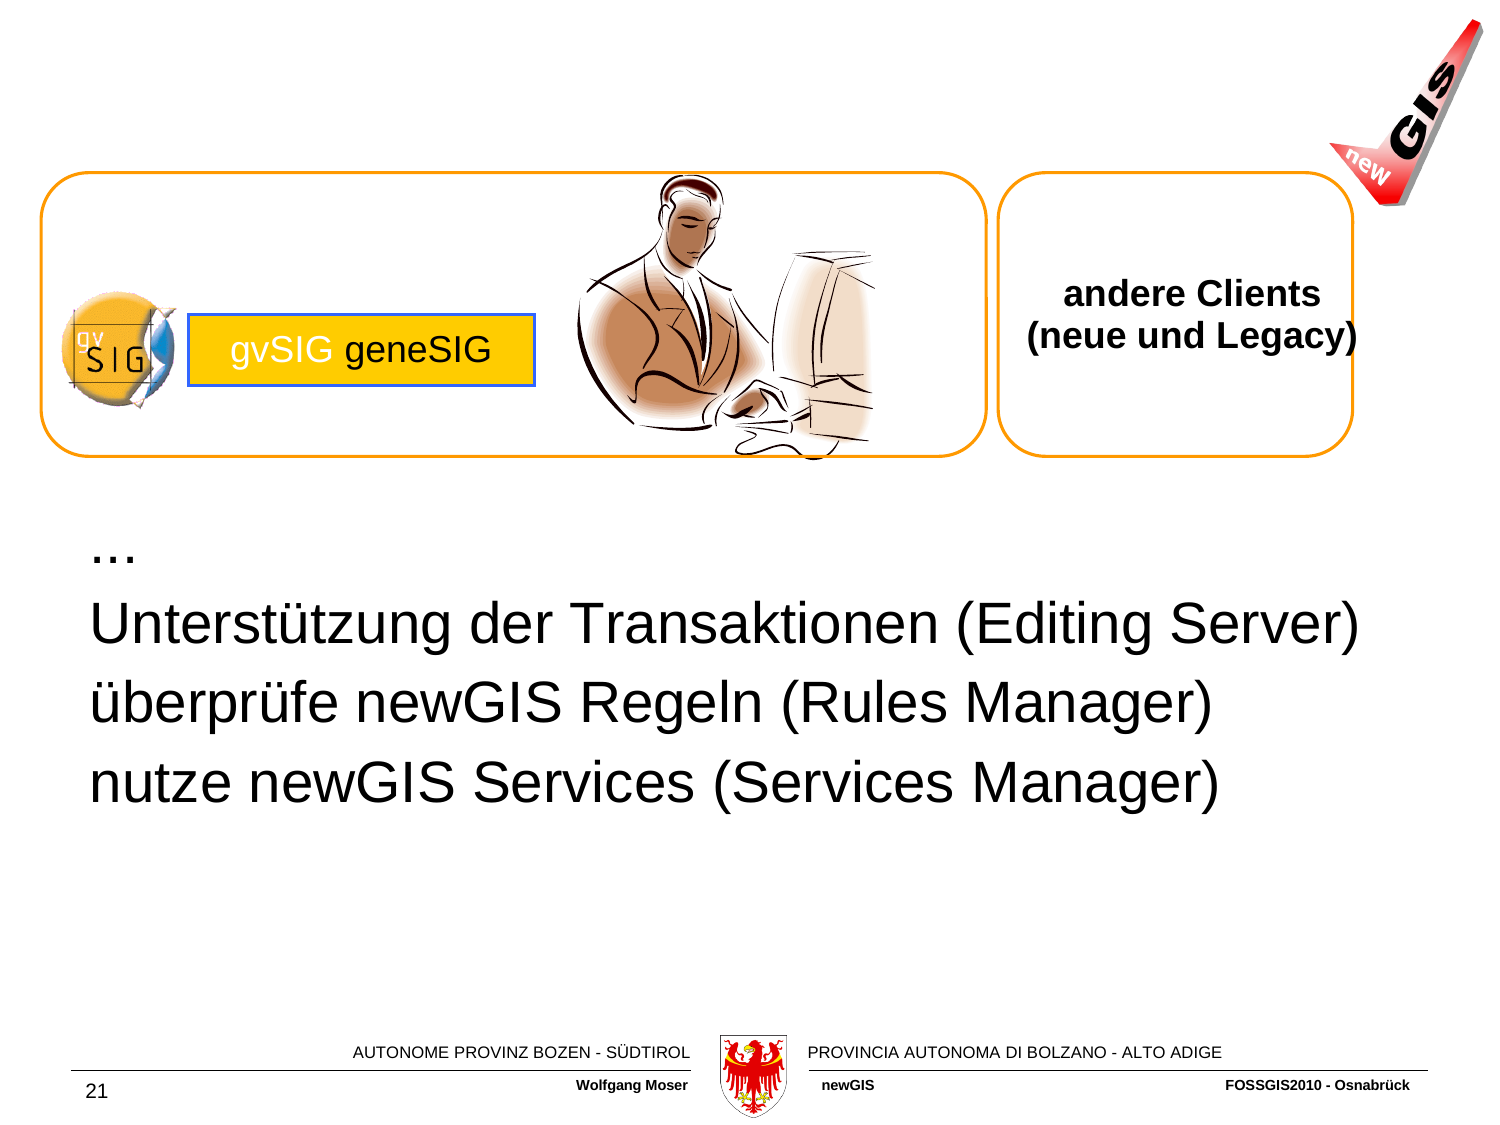

andere Clients
(neue und Legacy)
gvSIG geneSIG
# ...
Unterstützung der Transaktionen (Editing Server)
überprüfe newGIS Regeln (Rules Manager)
nutze newGIS Services (Services Manager)